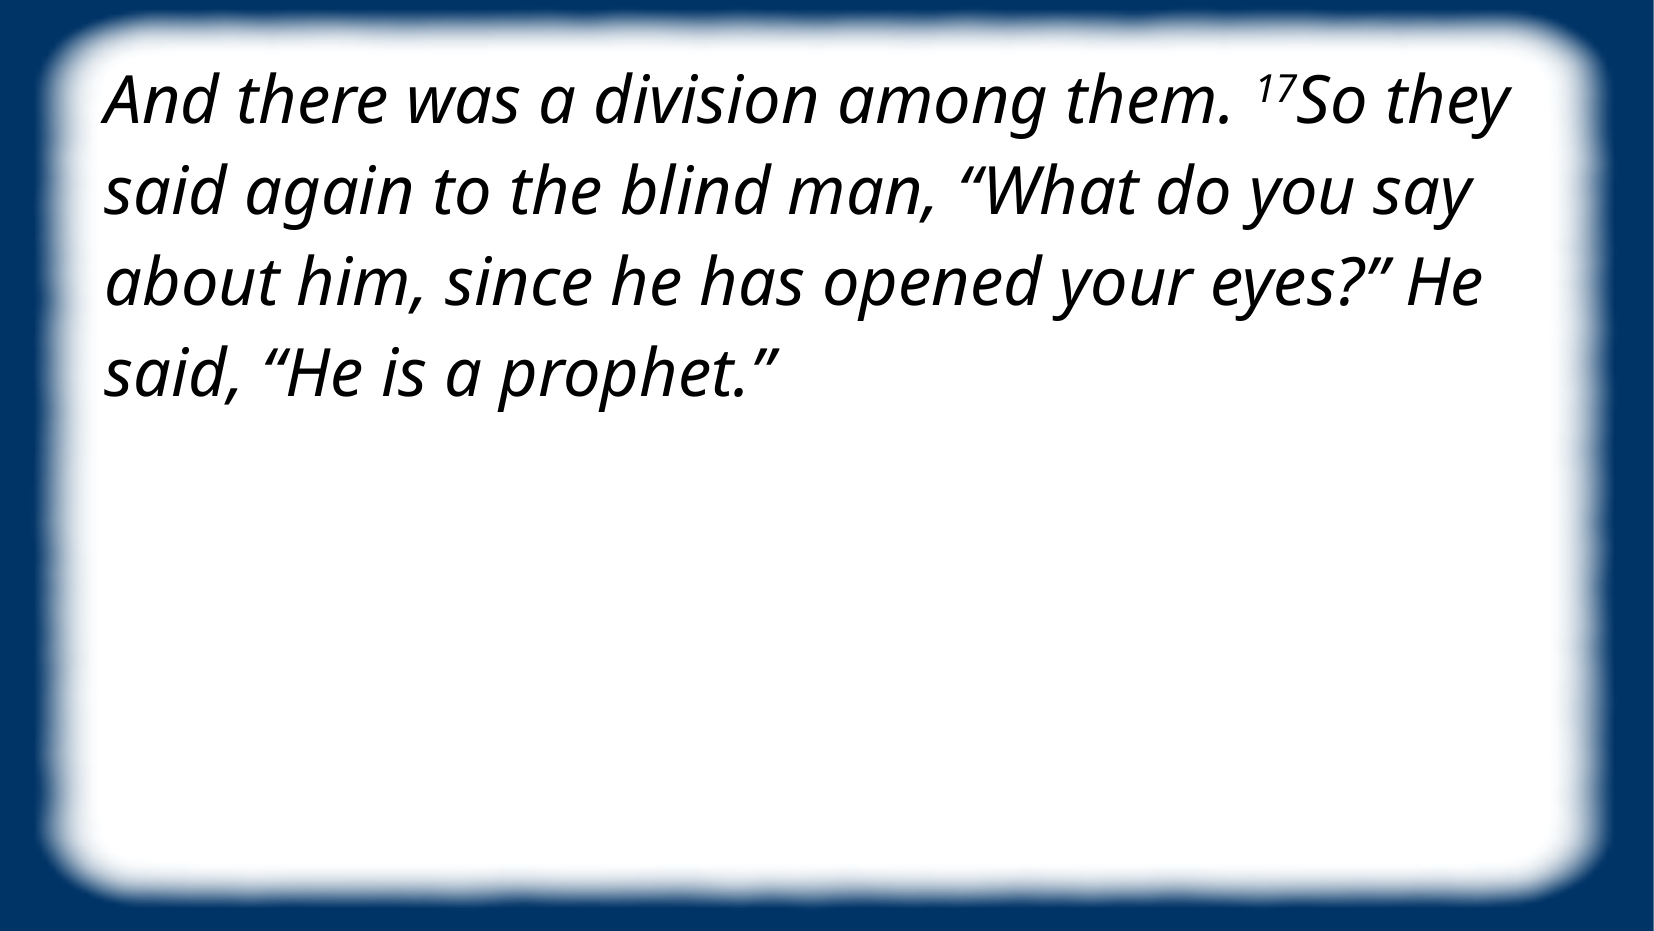

And there was a division among them. 17So they said again to the blind man, “What do you say about him, since he has opened your eyes?” He said, “He is a prophet.”